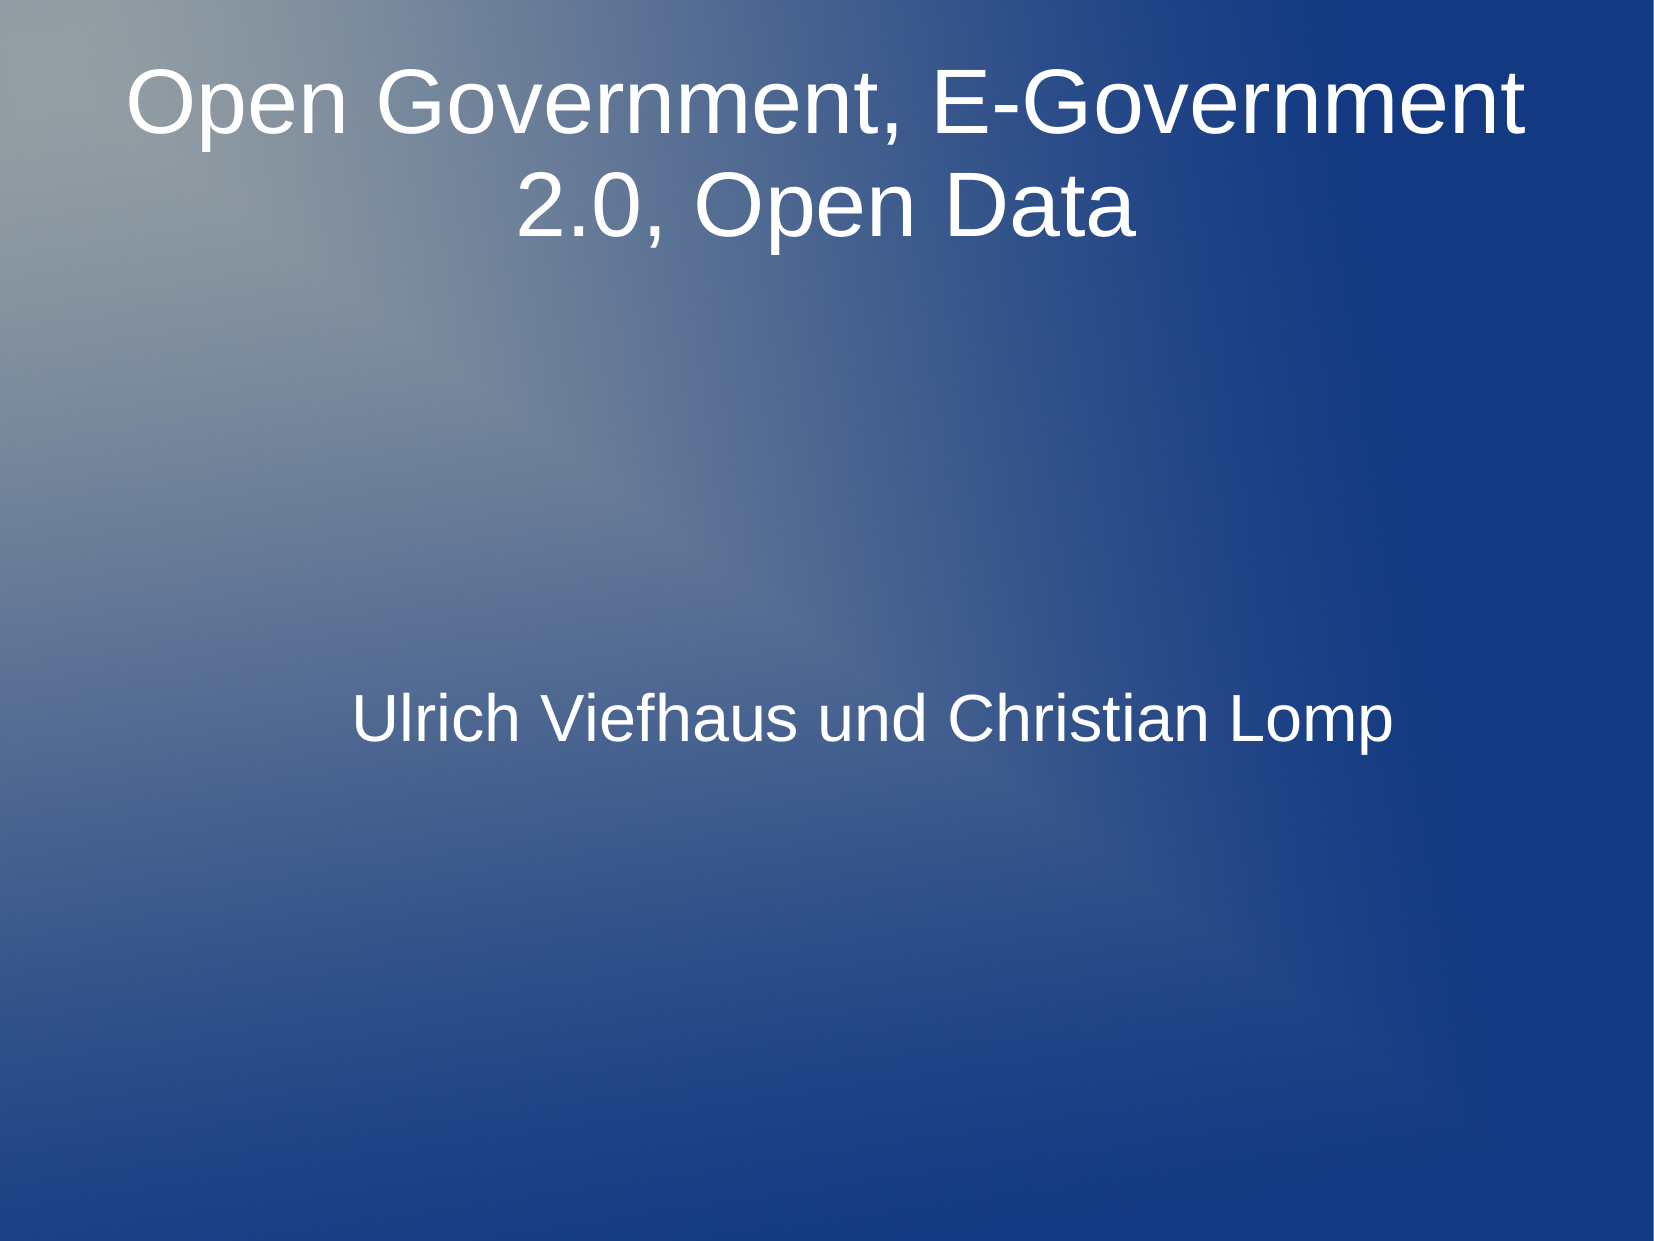

# Open Government, E-Government 2.0, Open Data
Ulrich Viefhaus und Christian Lomp